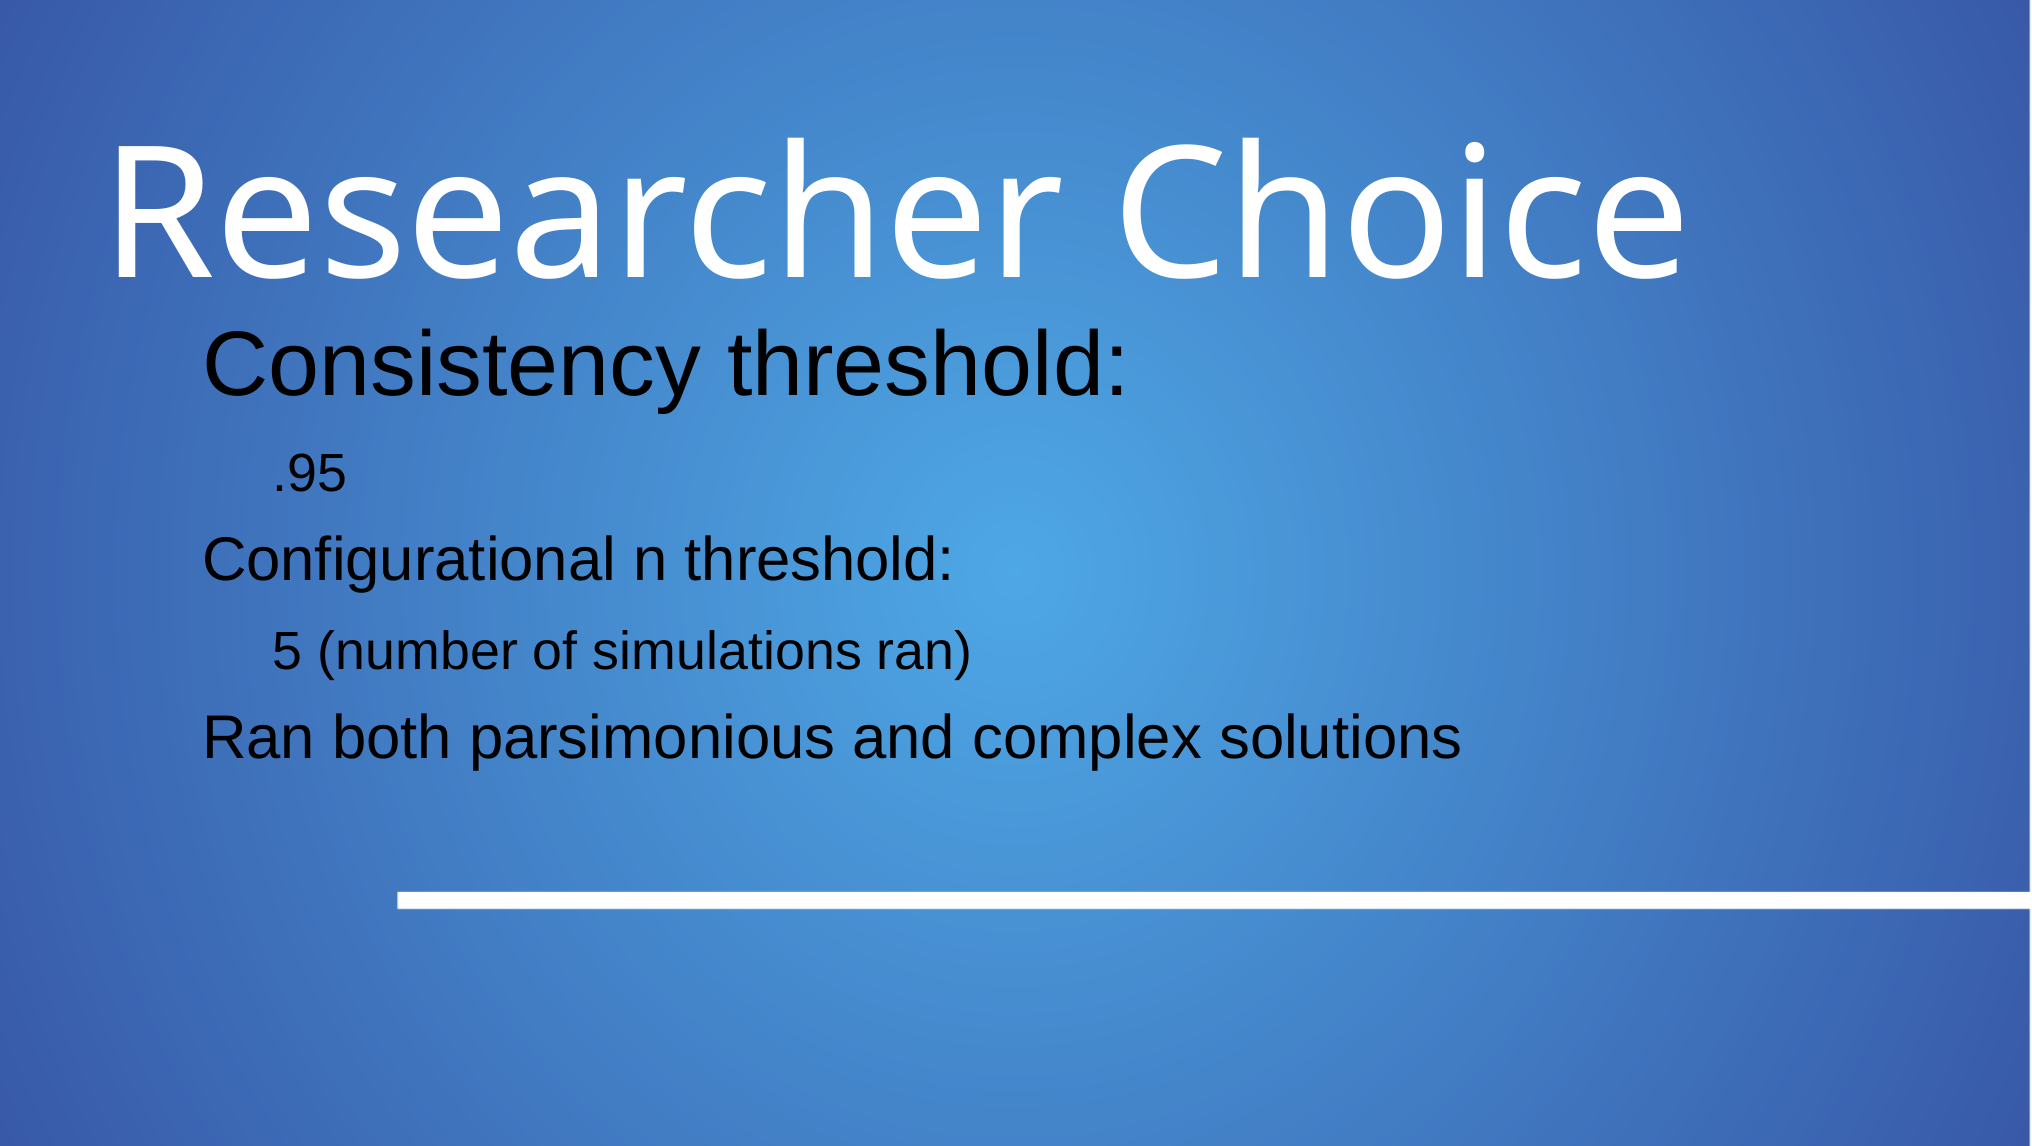

# Researcher Choice
Consistency threshold:
.95
Configurational n threshold:
5 (number of simulations ran)
Ran both parsimonious and complex solutions